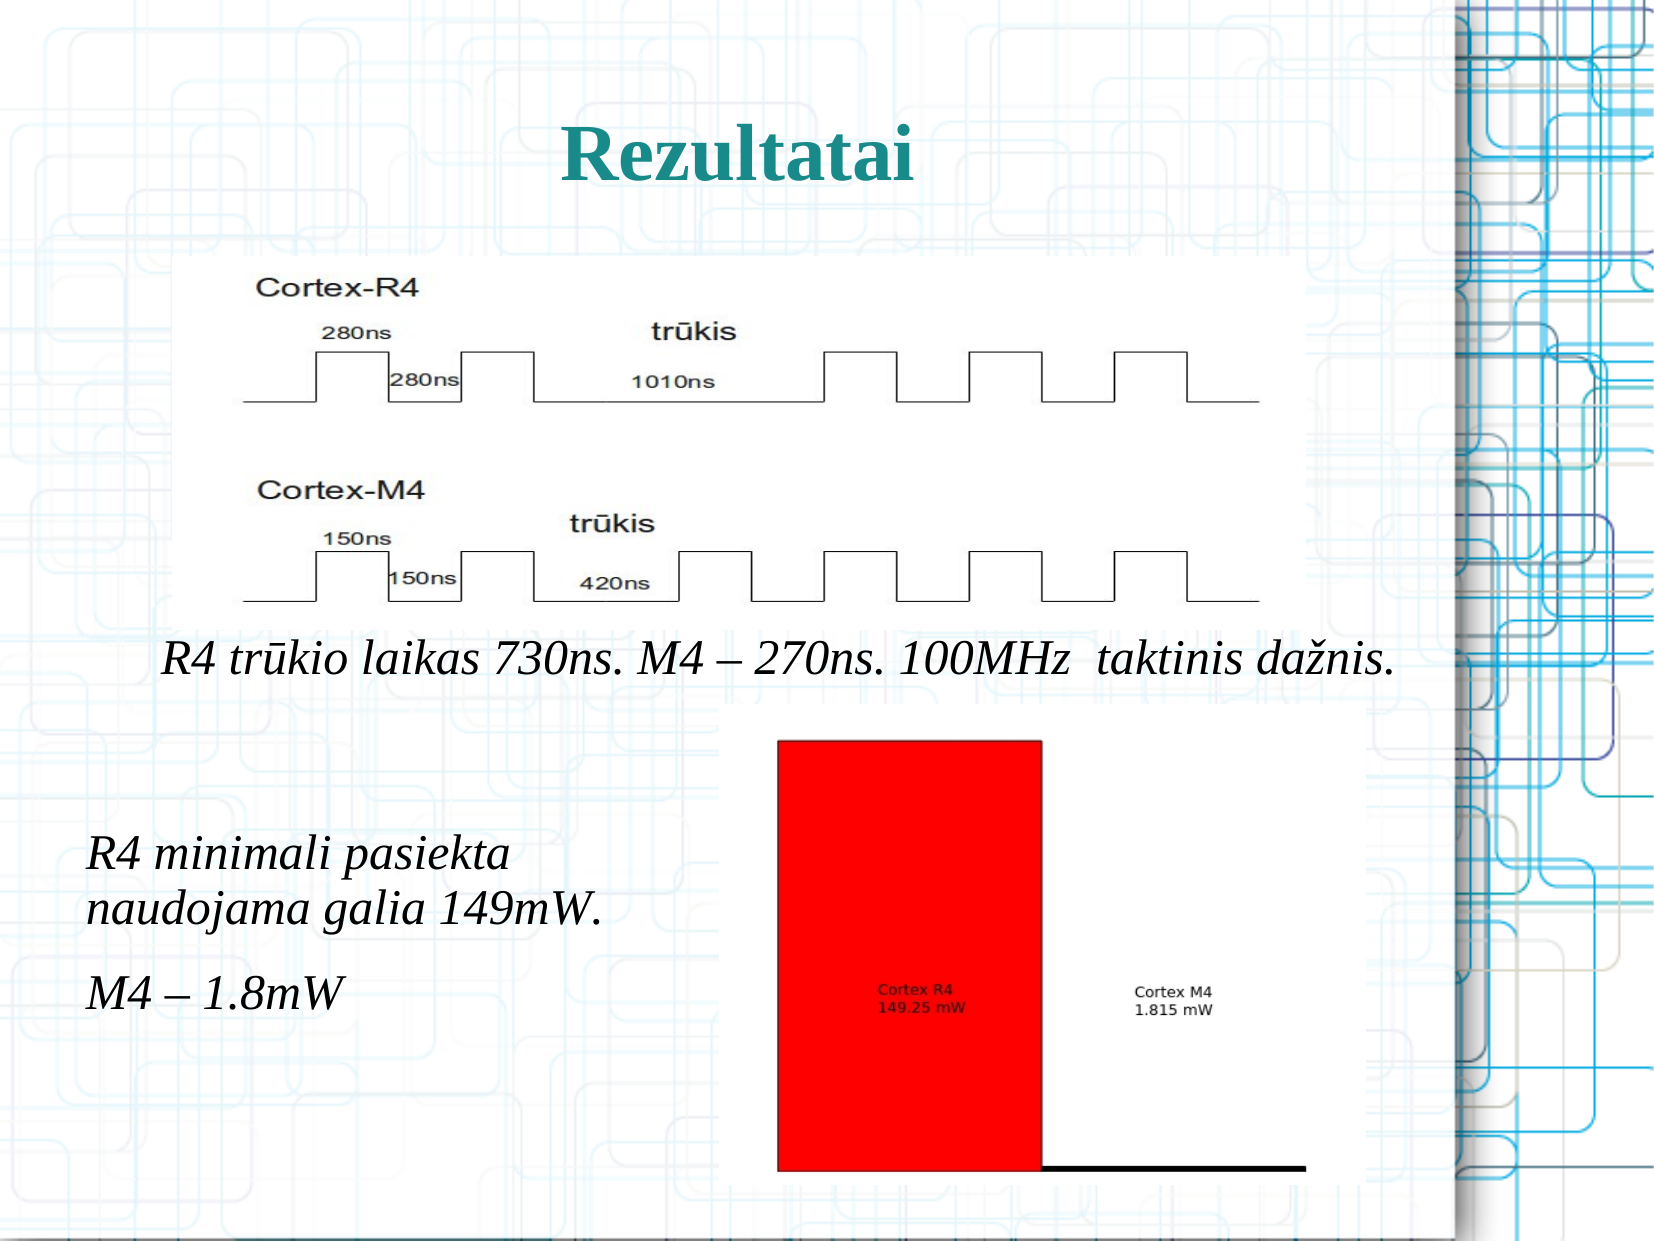

# Rezultatai
R4 trūkio laikas 730ns. M4 – 270ns. 100MHz taktinis dažnis.
R4 minimali pasiekta naudojama galia 149mW.
M4 – 1.8mW